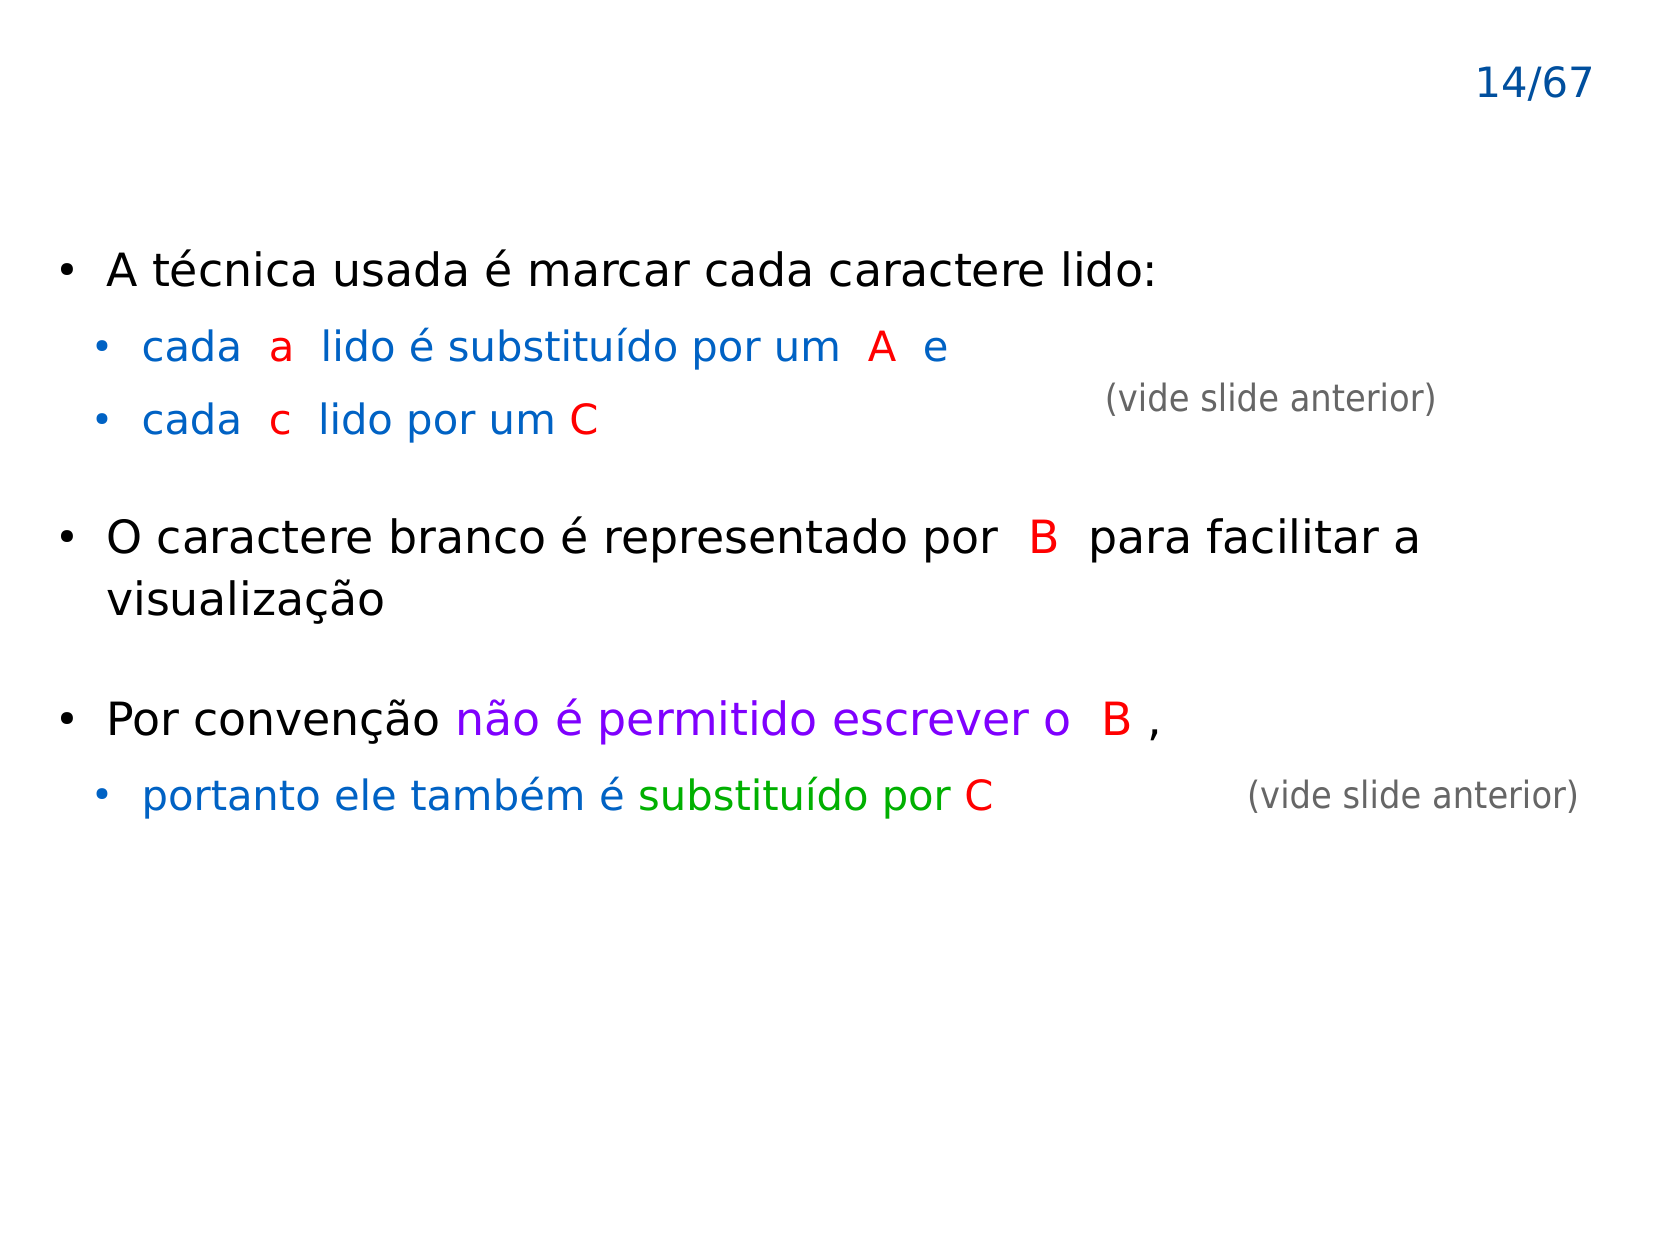

#
14
A técnica usada é marcar cada caractere lido:
cada a lido é substituído por um A e
cada c lido por um C
O caractere branco é representado por B para facilitar a visualização
Por convenção não é permitido escrever o B ,
portanto ele também é substituído por C
(vide slide anterior)
(vide slide anterior)